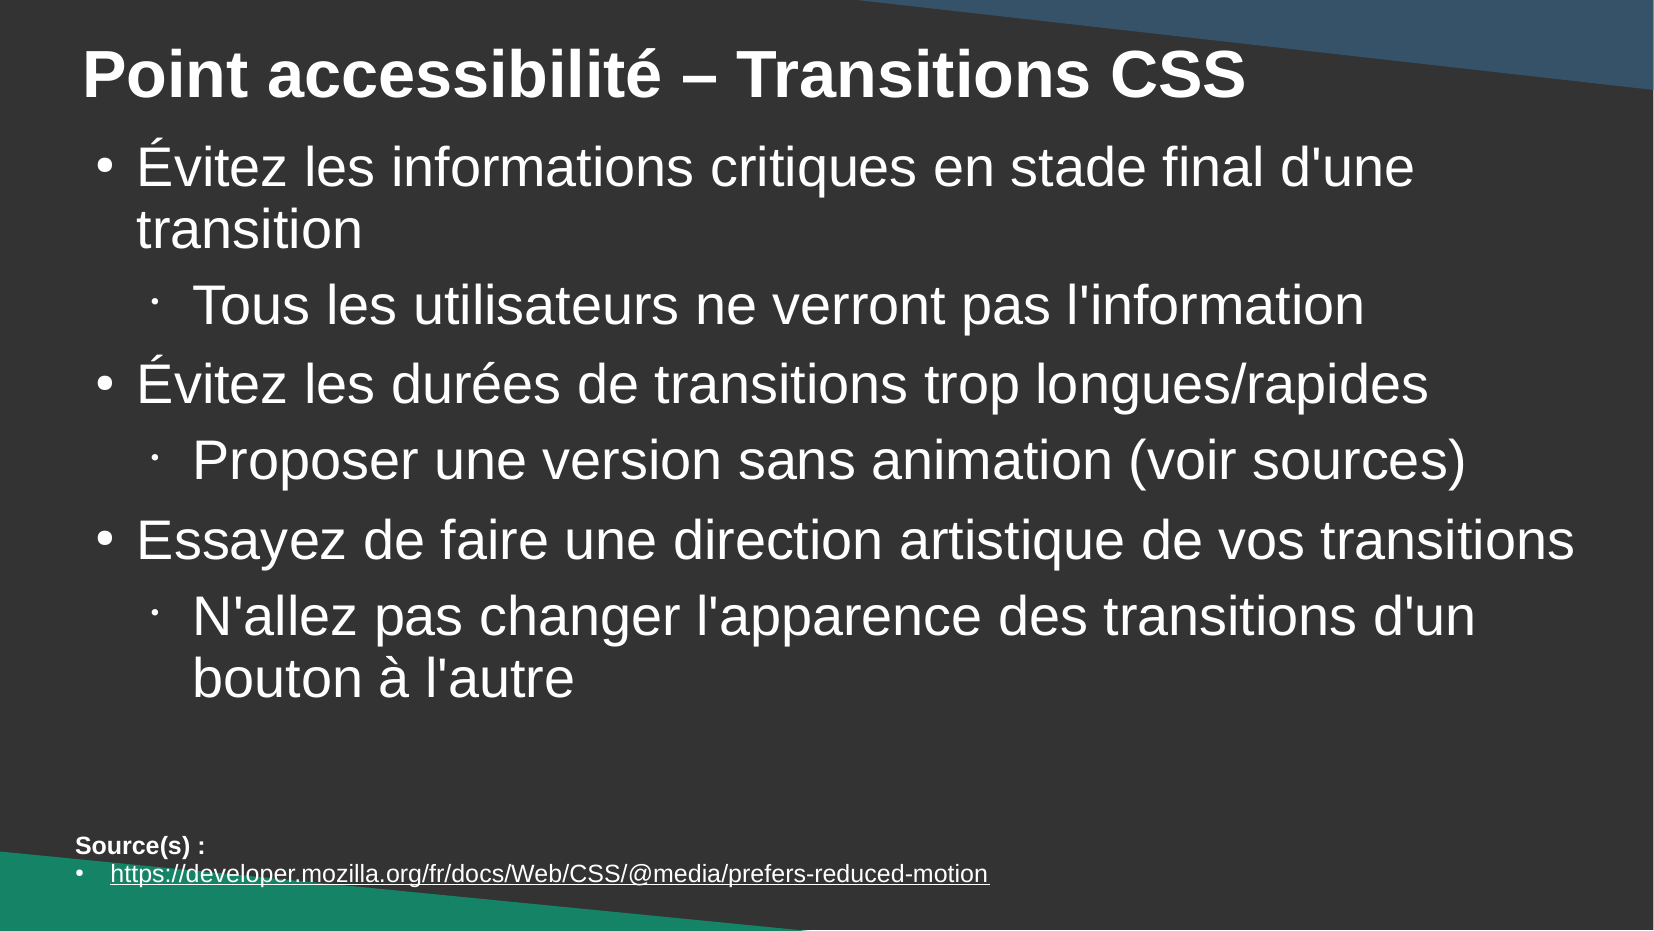

# Point accessibilité – Transitions CSS
Évitez les informations critiques en stade final d'une transition
Tous les utilisateurs ne verront pas l'information
Évitez les durées de transitions trop longues/rapides
Proposer une version sans animation (voir sources)
Essayez de faire une direction artistique de vos transitions
N'allez pas changer l'apparence des transitions d'un bouton à l'autre
Source(s) :
https://developer.mozilla.org/fr/docs/Web/CSS/@media/prefers-reduced-motion